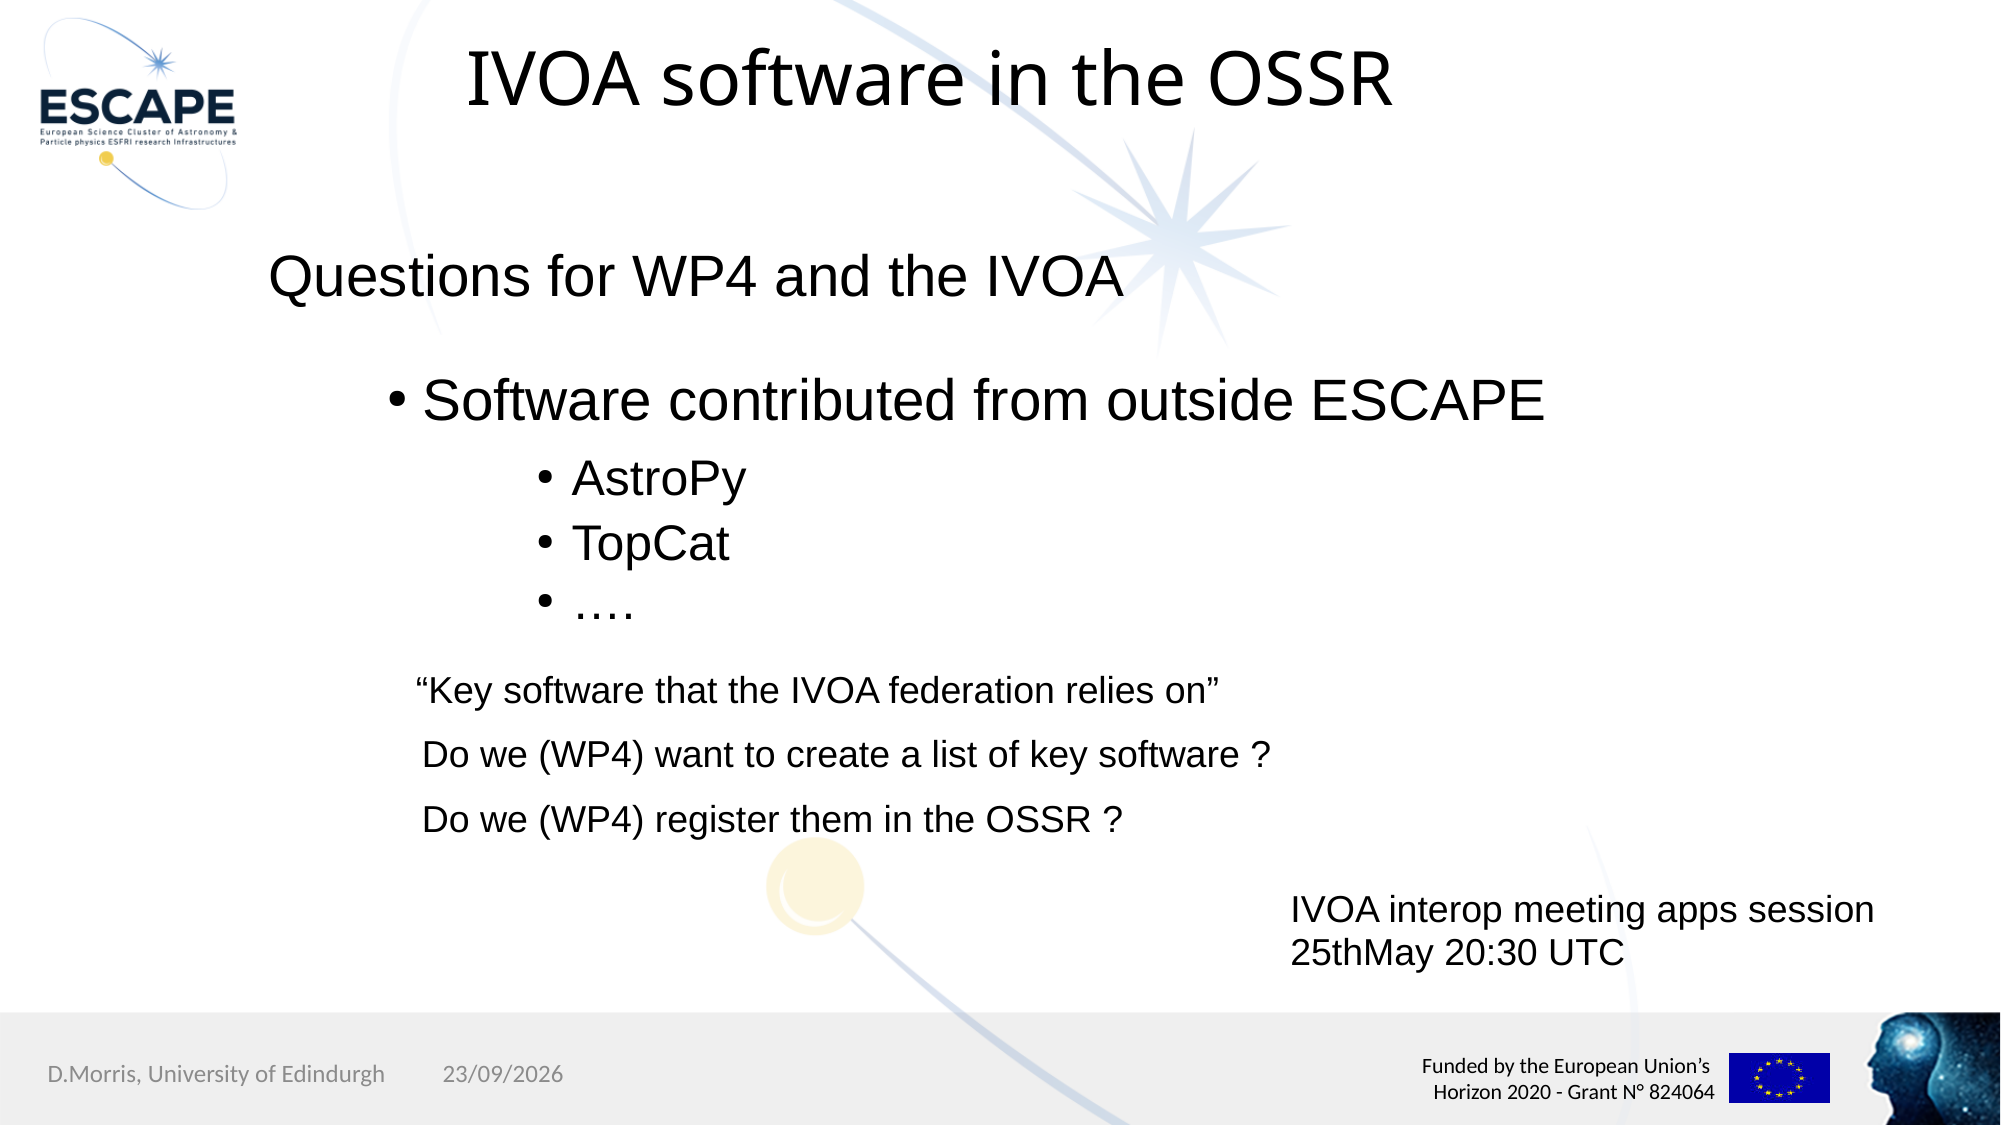

# IVOA software in the OSSR
Questions for WP4 and the IVOA
Software contributed from outside ESCAPE
AstroPy
TopCat
….
“Key software that the IVOA federation relies on”
Do we (WP4) want to create a list of key software ?
Do we (WP4) register them in the OSSR ?
IVOA interop meeting apps session
25thMay 20:30 UTC
D.Morris, University of Edindurgh